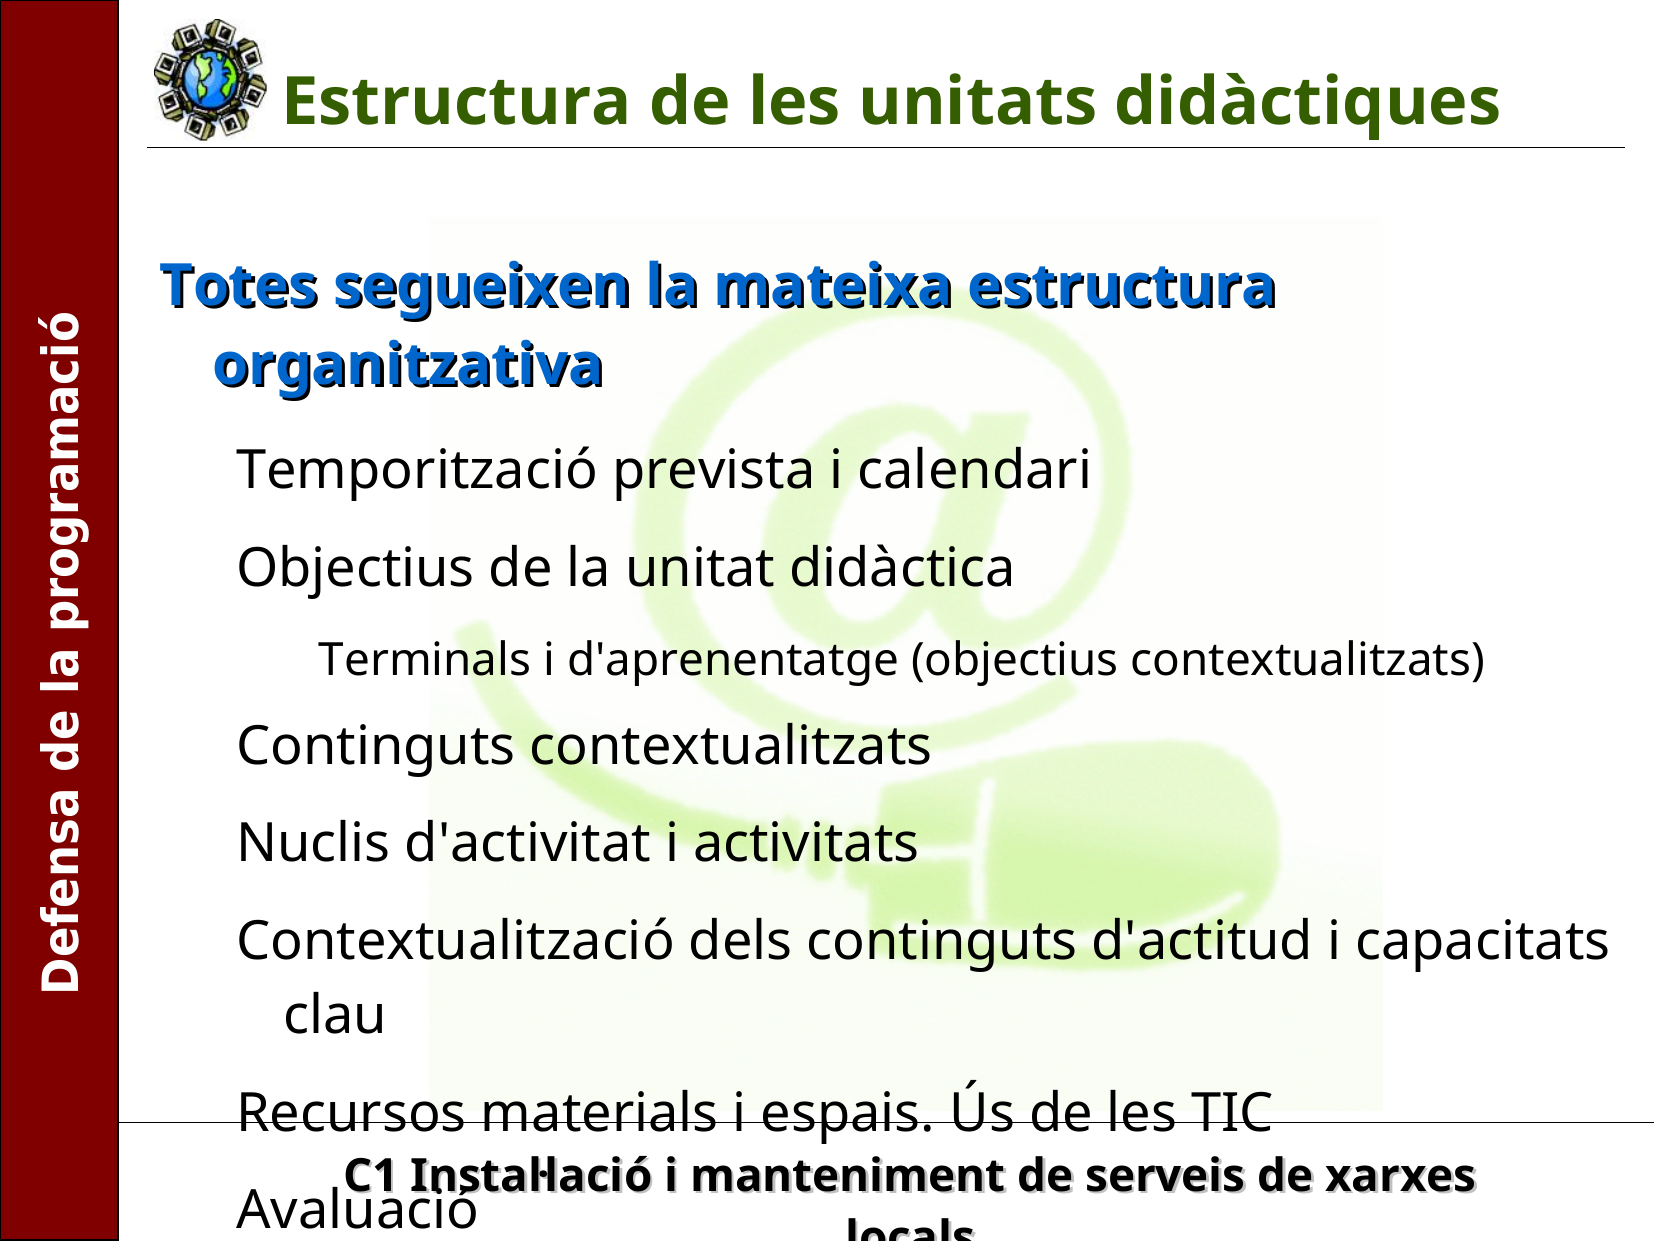

# Estructura de les unitats didàctiques
Totes segueixen la mateixa estructura organitzativa
Temporització prevista i calendari
Objectius de la unitat didàctica
Terminals i d'aprenentatge (objectius contextualitzats)
Continguts contextualitzats
Nuclis d'activitat i activitats
Contextualització dels continguts d'actitud i capacitats clau
Recursos materials i espais. Ús de les TIC
Avaluació